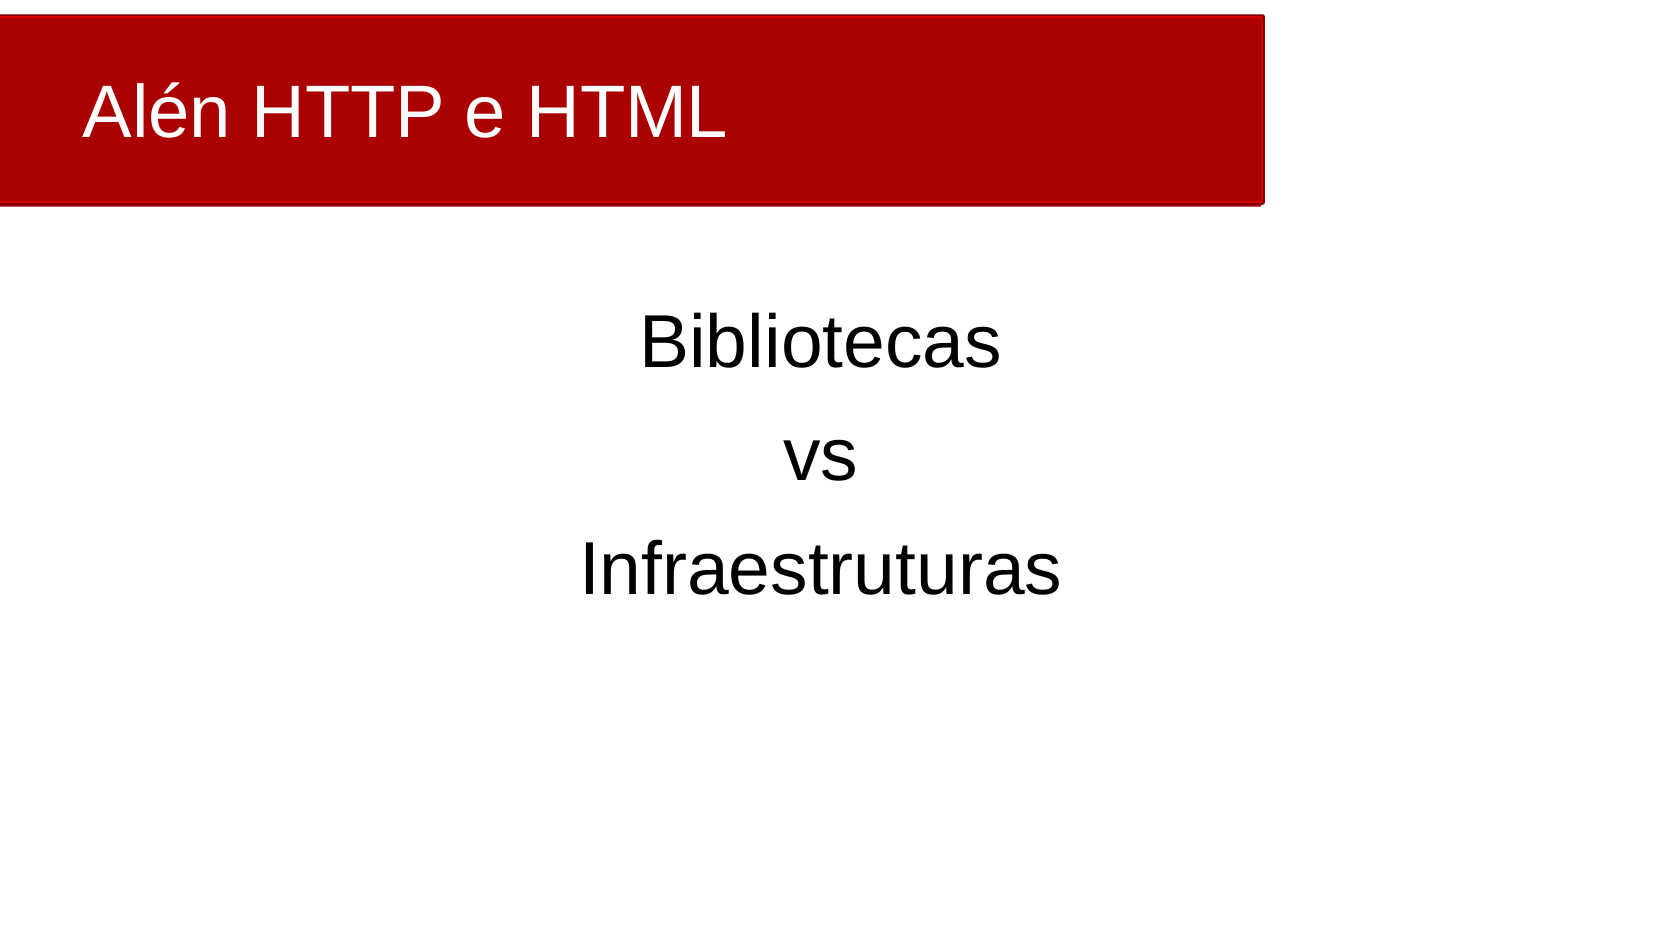

Bibliotecas
vs
Infraestruturas
# Alén HTTP e HTML